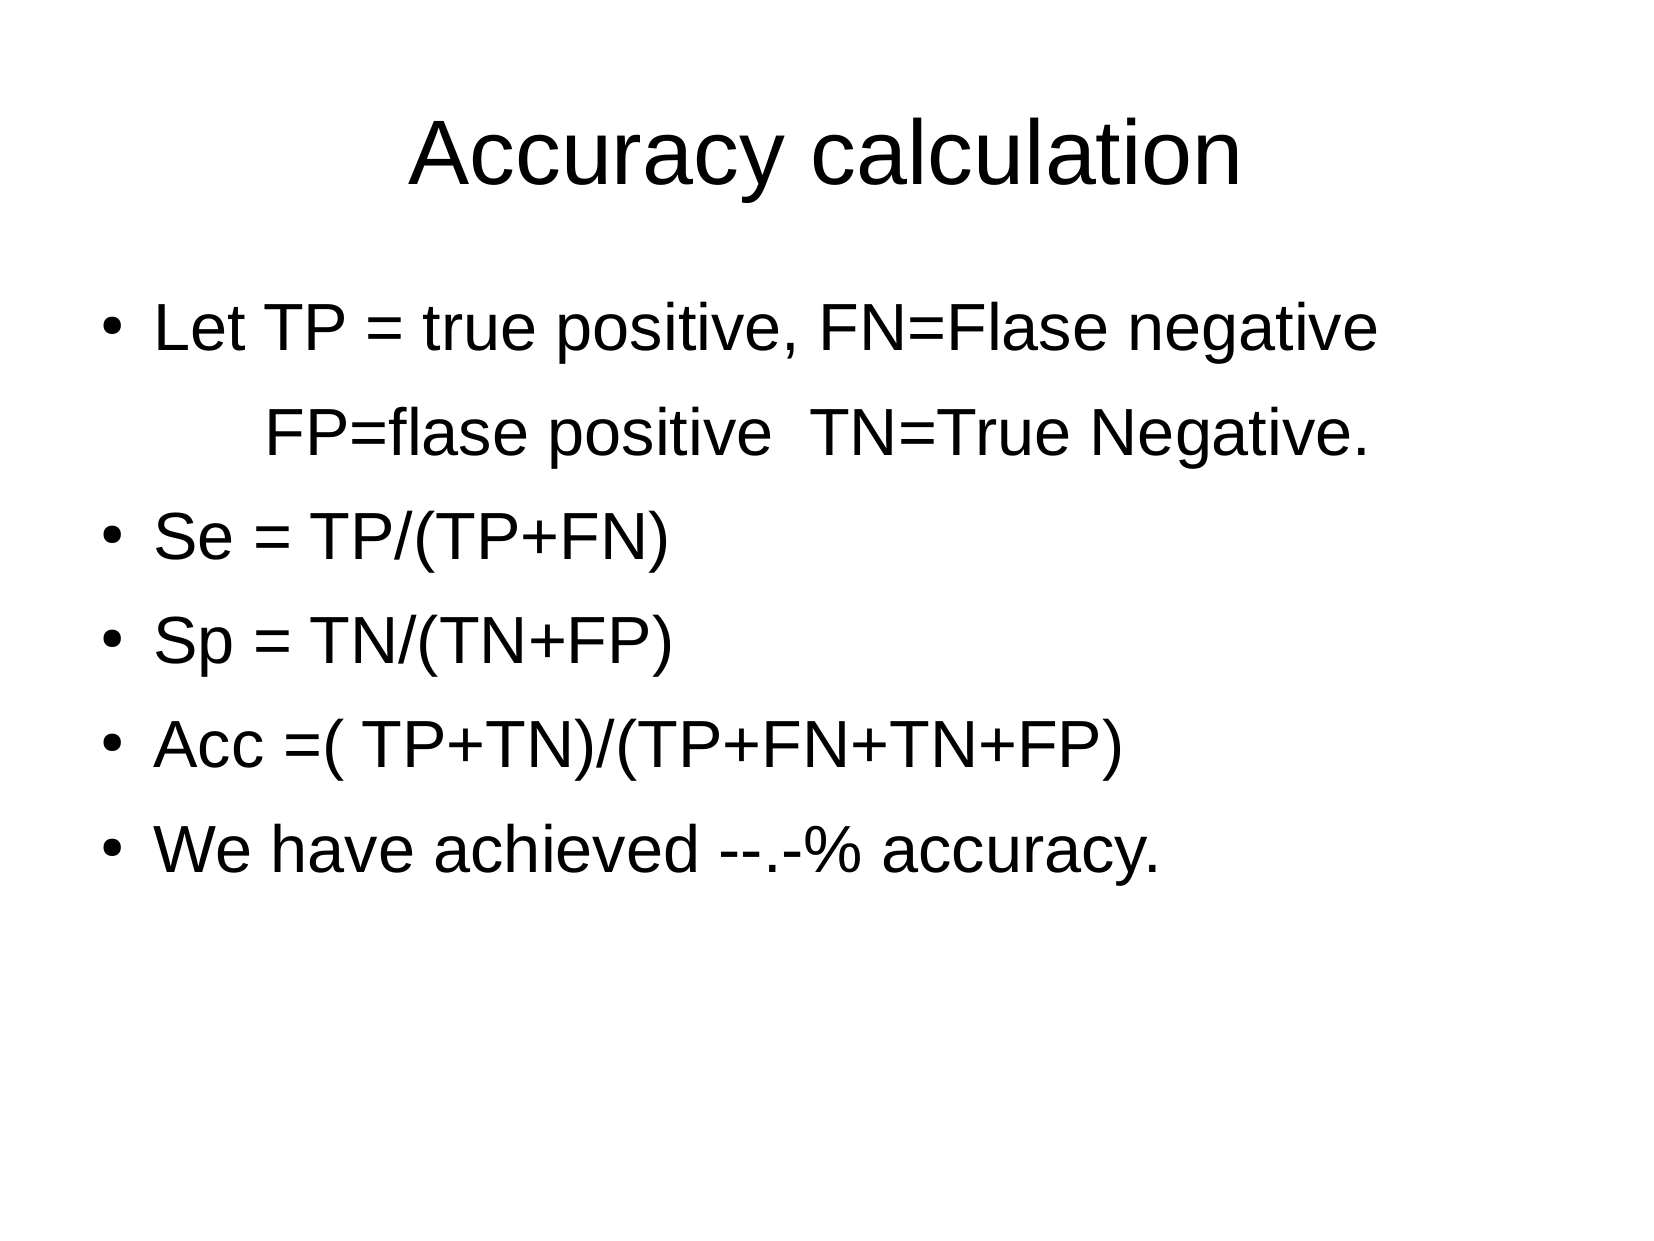

# Accuracy calculation
Let TP = true positive, FN=Flase negative
 FP=flase positive TN=True Negative.
Se = TP/(TP+FN)
Sp = TN/(TN+FP)
Acc =( TP+TN)/(TP+FN+TN+FP)
We have achieved --.-% accuracy.